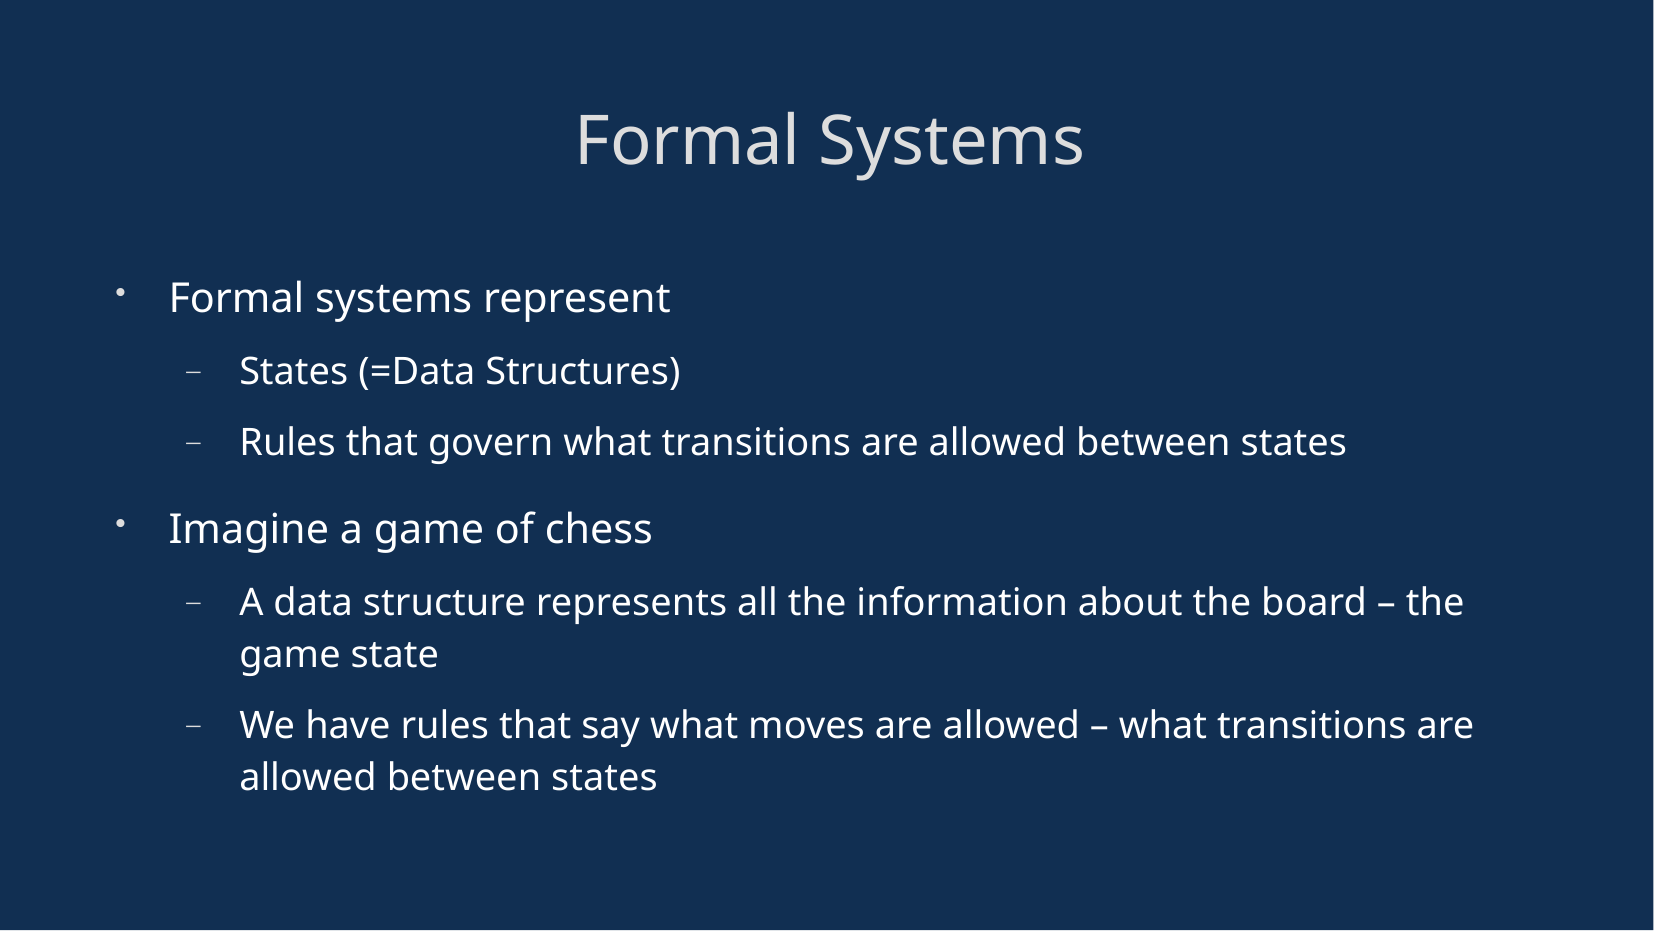

# Formal Systems
Formal systems represent
States (=Data Structures)
Rules that govern what transitions are allowed between states
Imagine a game of chess
A data structure represents all the information about the board – the game state
We have rules that say what moves are allowed – what transitions are allowed between states